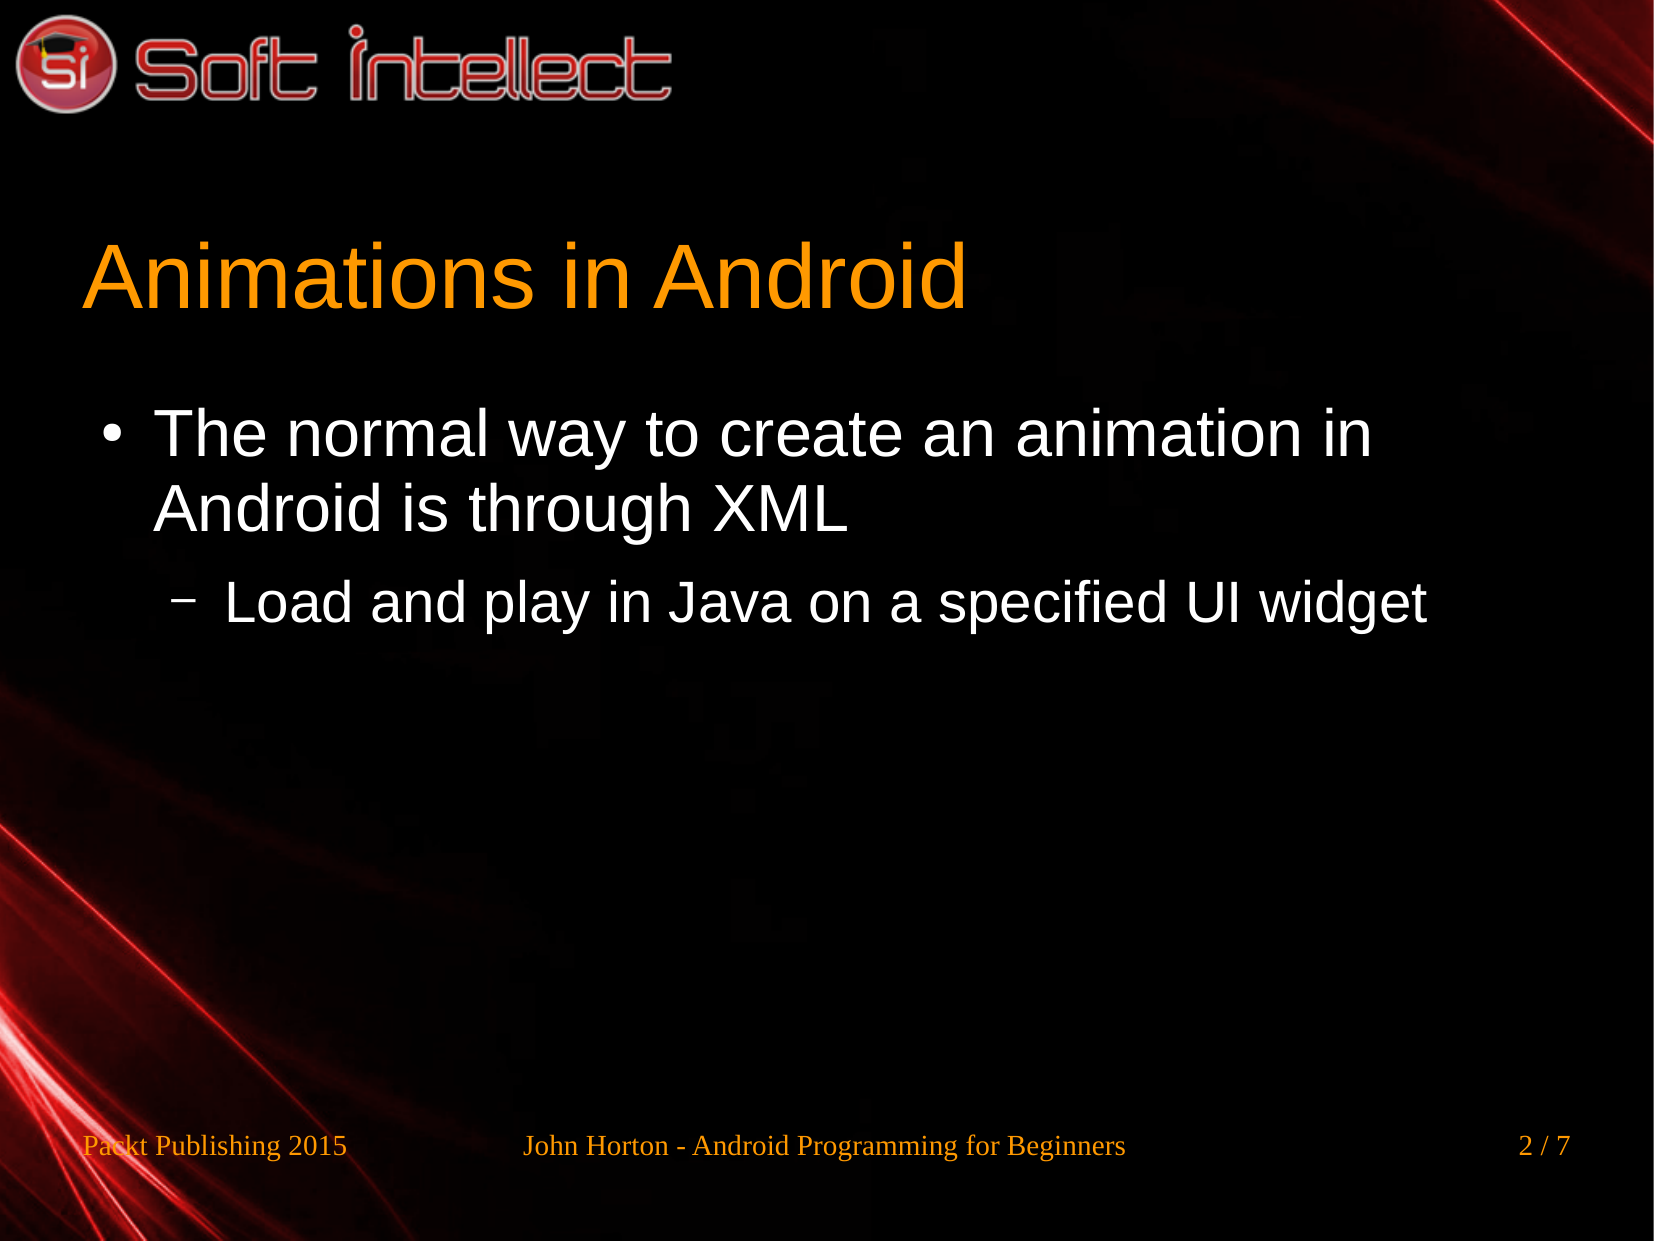

# Animations in Android
The normal way to create an animation in Android is through XML
Load and play in Java on a specified UI widget
Packt Publishing 2015
John Horton - Android Programming for Beginners
2